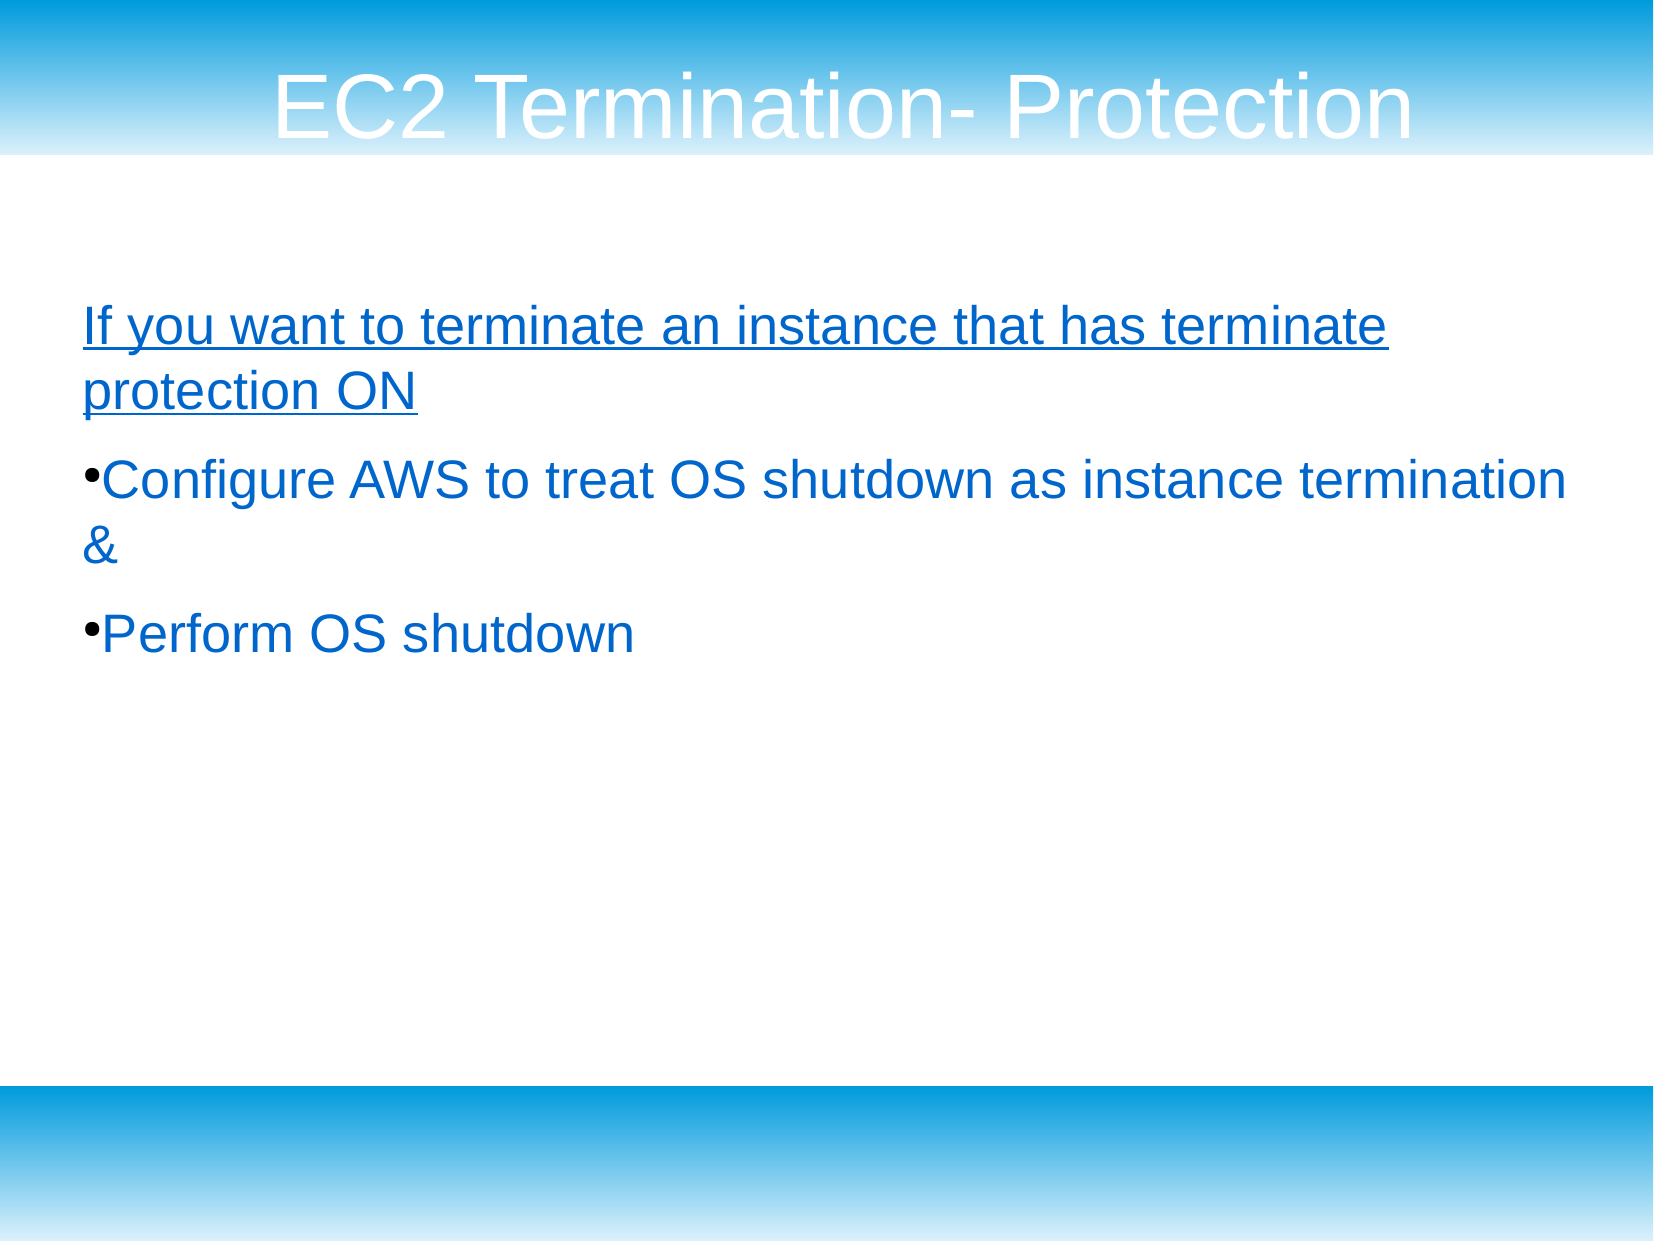

# EC2 Termination- Protection
If you want to terminate an instance that has terminate protection ON
Configure AWS to treat OS shutdown as instance termination &
Perform OS shutdown